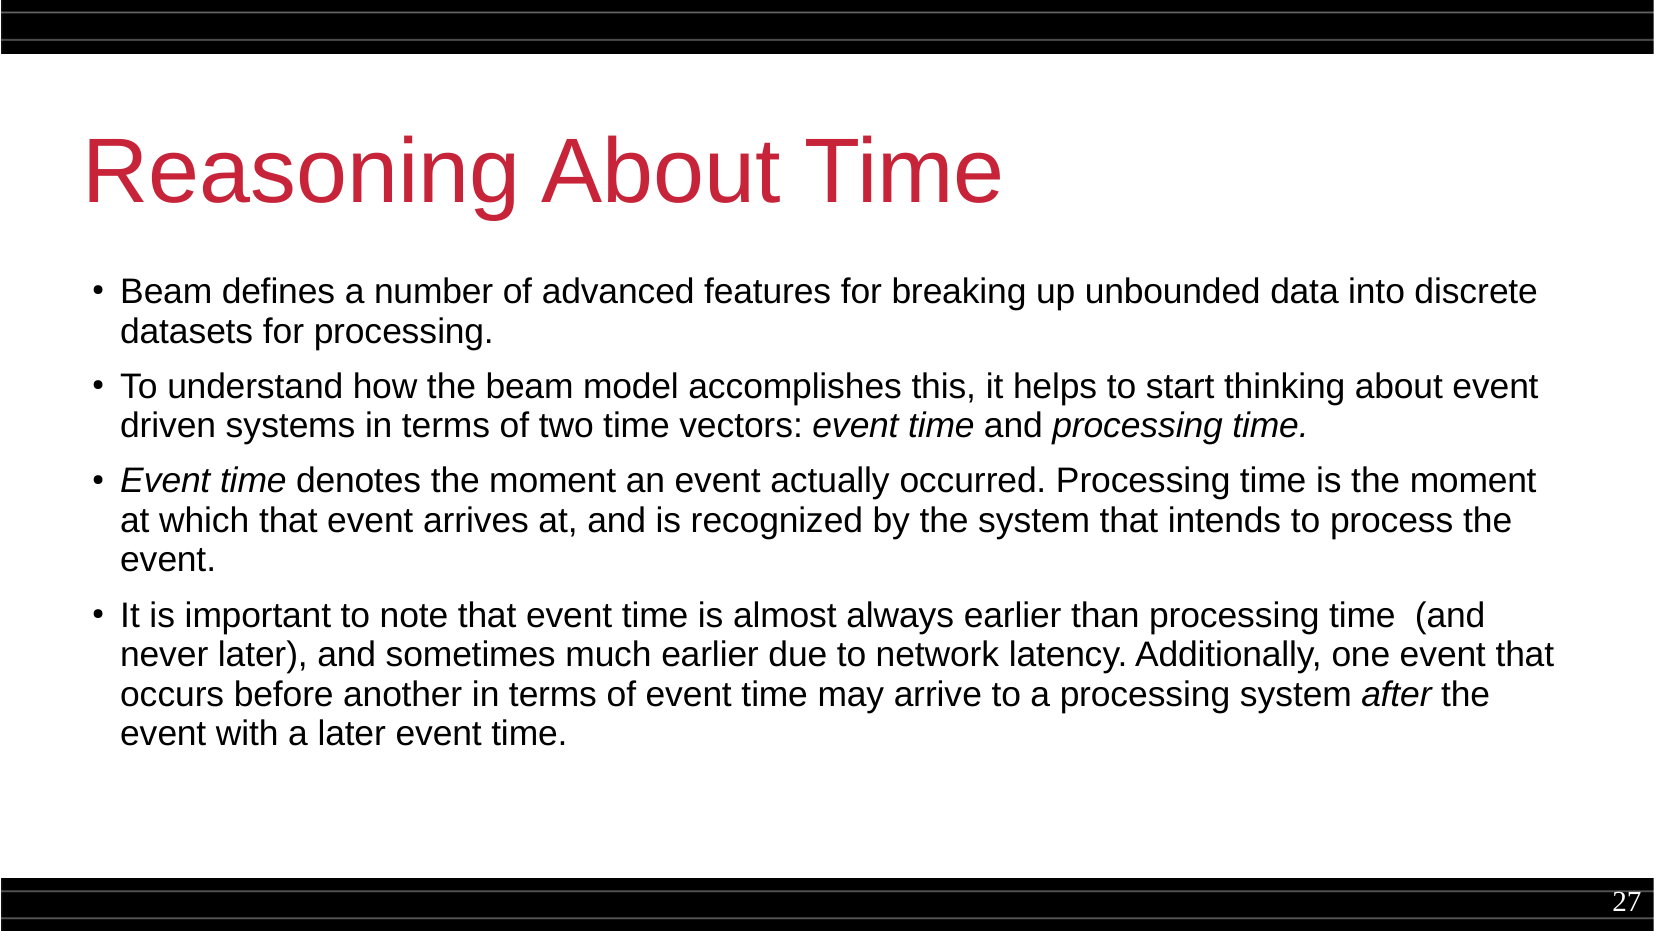

# Reasoning About Time
Beam defines a number of advanced features for breaking up unbounded data into discrete datasets for processing.
To understand how the beam model accomplishes this, it helps to start thinking about event driven systems in terms of two time vectors: event time and processing time.
Event time denotes the moment an event actually occurred. Processing time is the moment at which that event arrives at, and is recognized by the system that intends to process the event.
It is important to note that event time is almost always earlier than processing time (and never later), and sometimes much earlier due to network latency. Additionally, one event that occurs before another in terms of event time may arrive to a processing system after the event with a later event time.